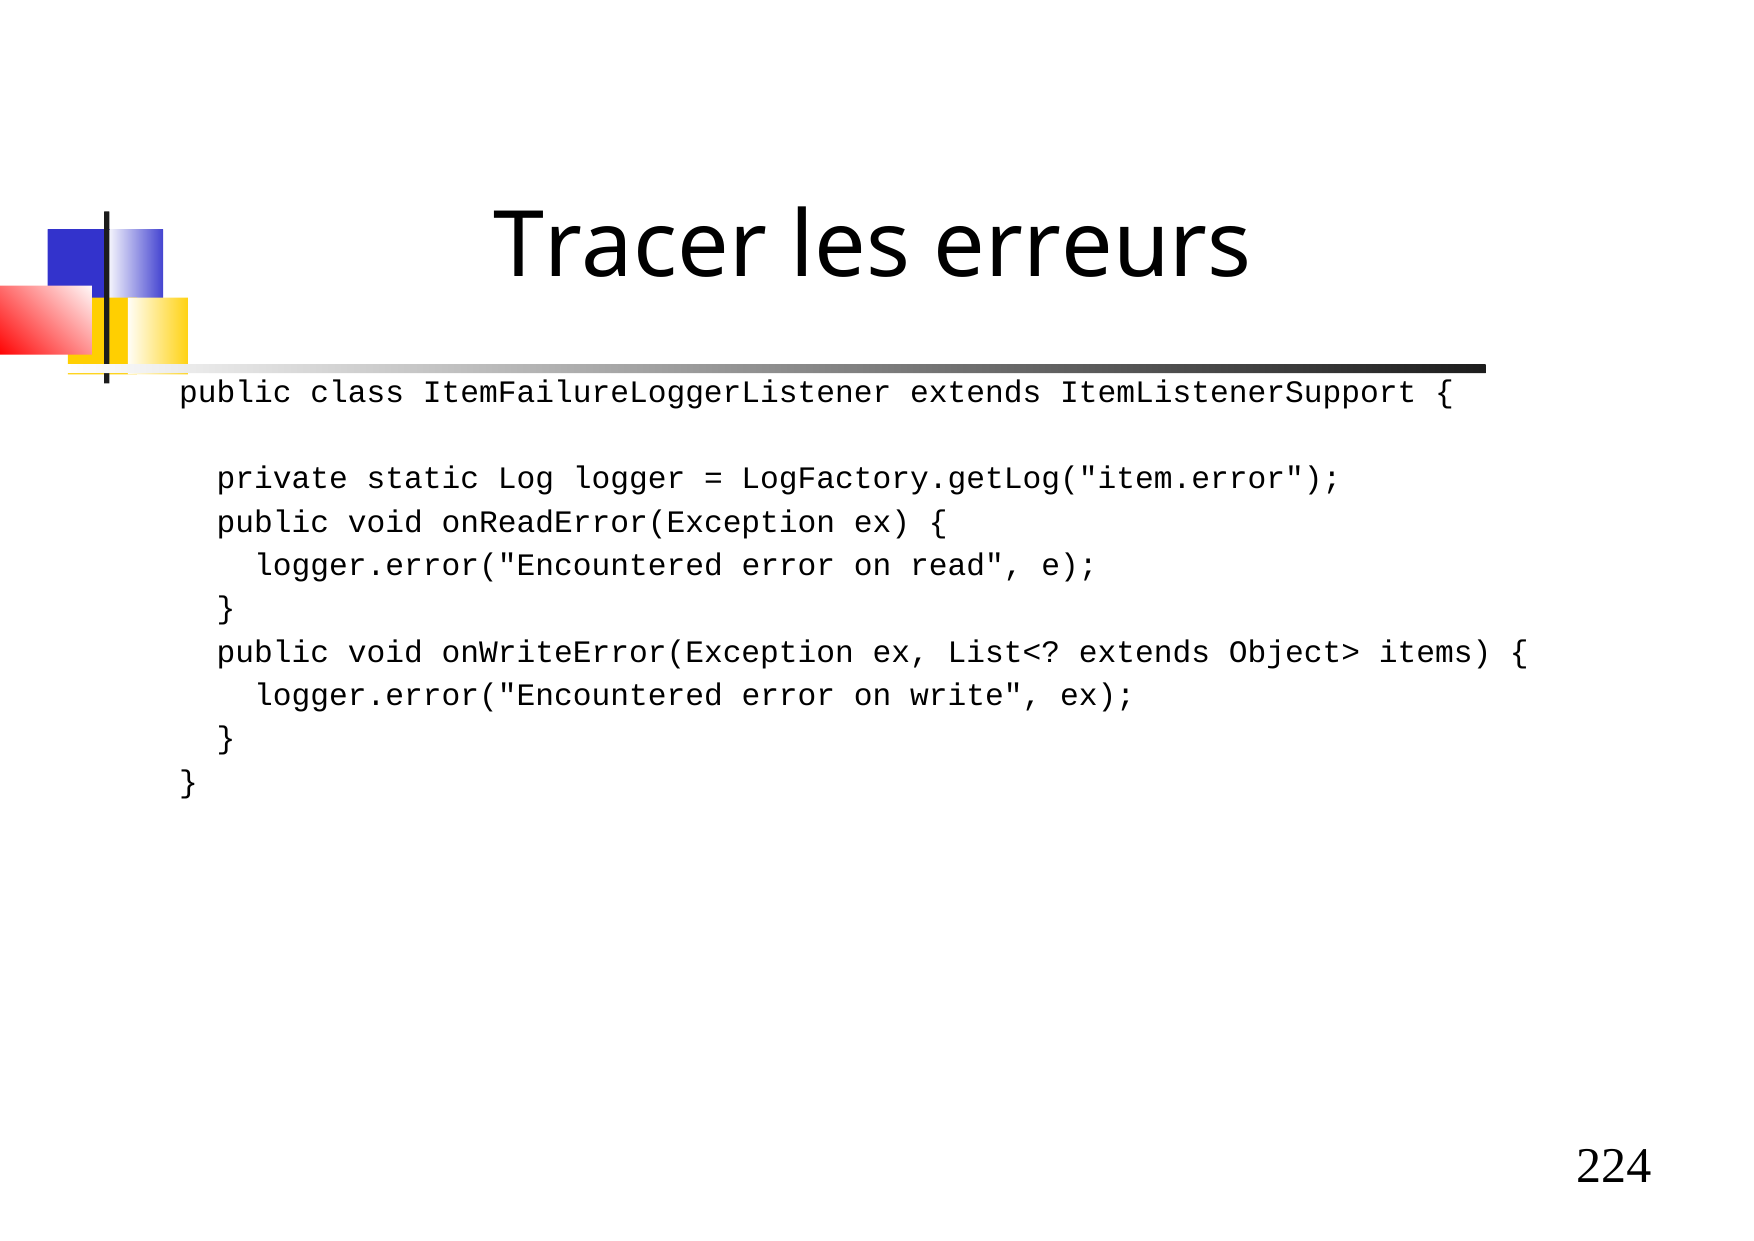

# Tracer les erreurs
public class ItemFailureLoggerListener extends ItemListenerSupport {
 private static Log logger = LogFactory.getLog("item.error");
 public void onReadError(Exception ex) {
 logger.error("Encountered error on read", e);
 }
 public void onWriteError(Exception ex, List<? extends Object> items) {
 logger.error("Encountered error on write", ex);
 }
}